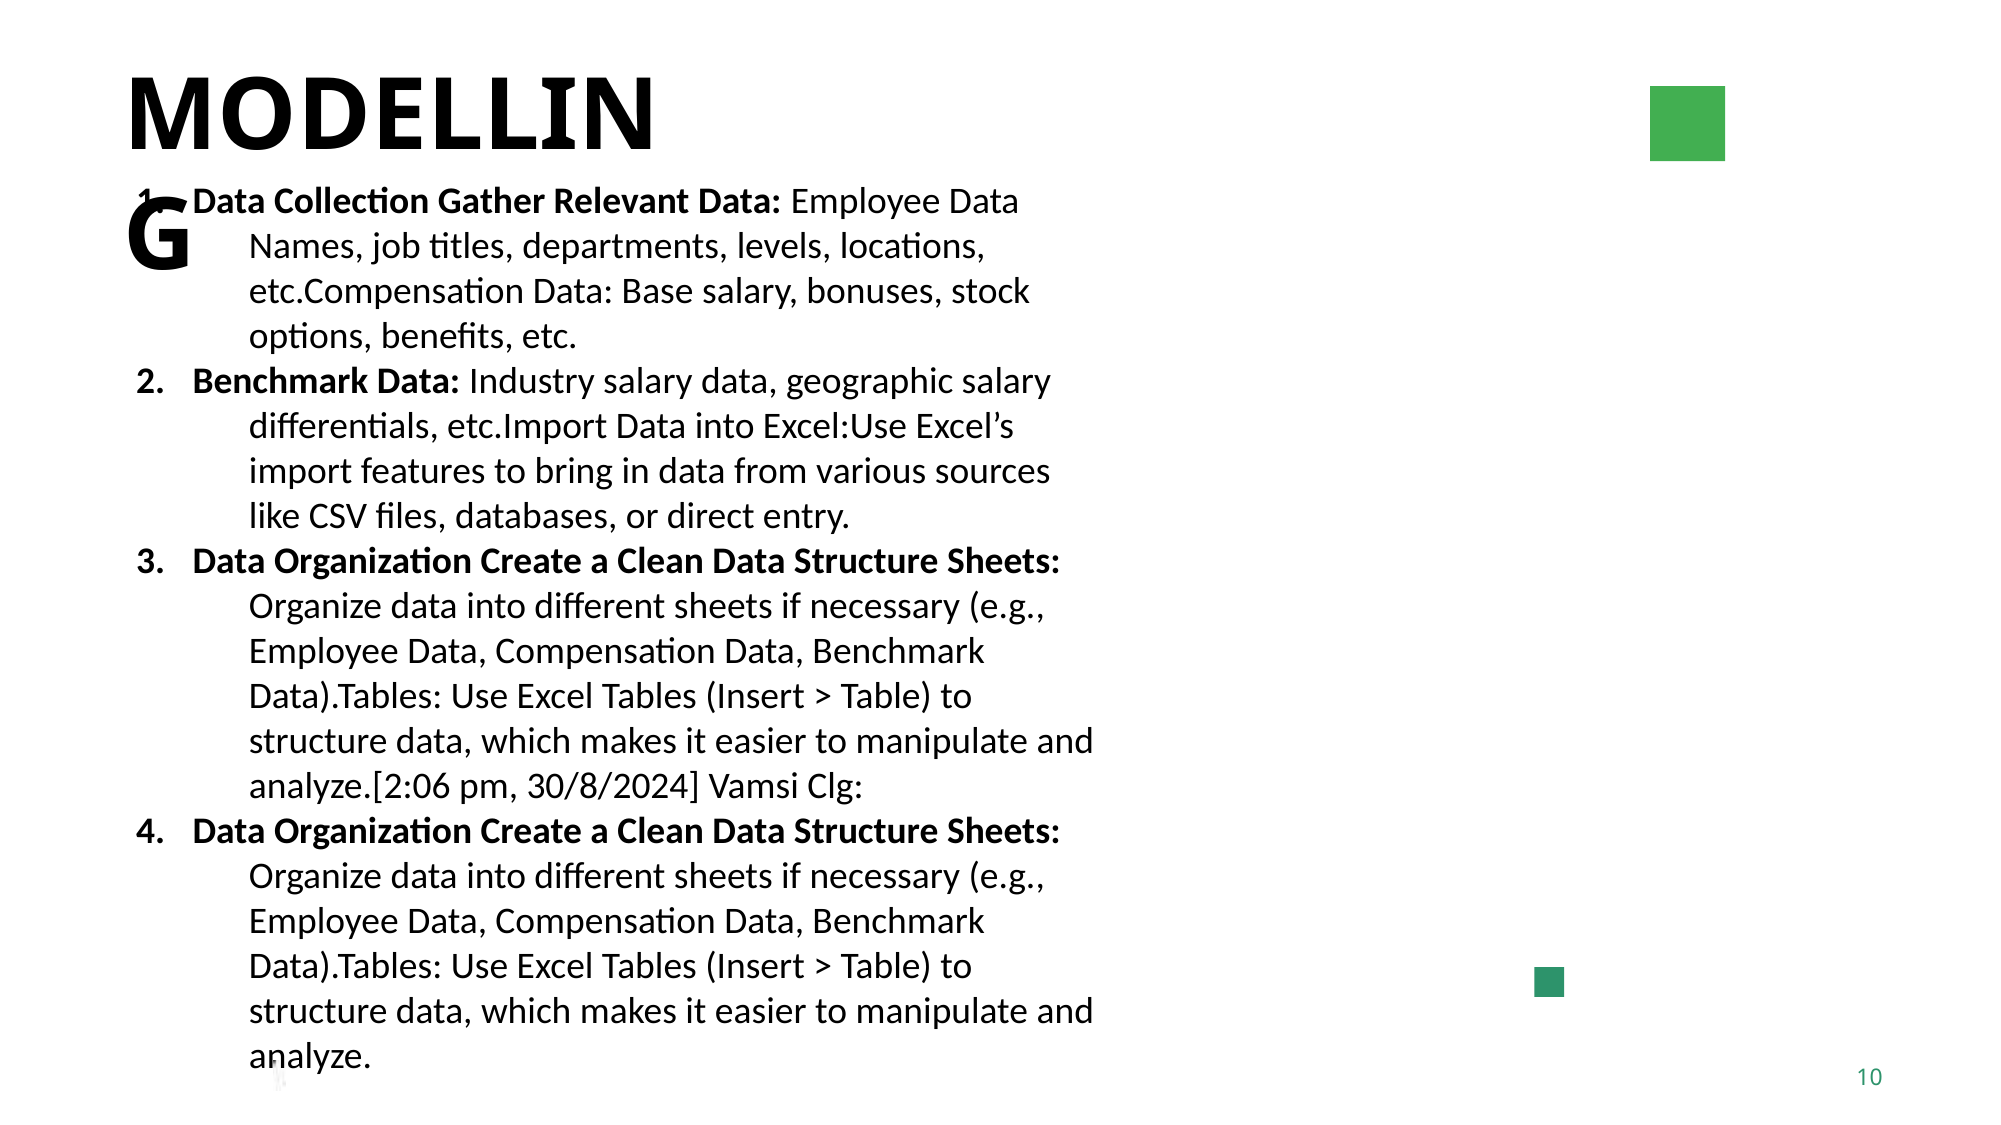

MODELLING
Data Collection Gather Relevant Data: Employee Data Names, job titles, departments, levels, locations, etc.Compensation Data: Base salary, bonuses, stock options, benefits, etc.
Benchmark Data: Industry salary data, geographic salary differentials, etc.Import Data into Excel:Use Excel’s import features to bring in data from various sources like CSV files, databases, or direct entry.
Data Organization Create a Clean Data Structure Sheets: Organize data into different sheets if necessary (e.g., Employee Data, Compensation Data, Benchmark Data).Tables: Use Excel Tables (Insert > Table) to structure data, which makes it easier to manipulate and analyze.[2:06 pm, 30/8/2024] Vamsi Clg:
Data Organization Create a Clean Data Structure Sheets: Organize data into different sheets if necessary (e.g., Employee Data, Compensation Data, Benchmark Data).Tables: Use Excel Tables (Insert > Table) to structure data, which makes it easier to manipulate and analyze.